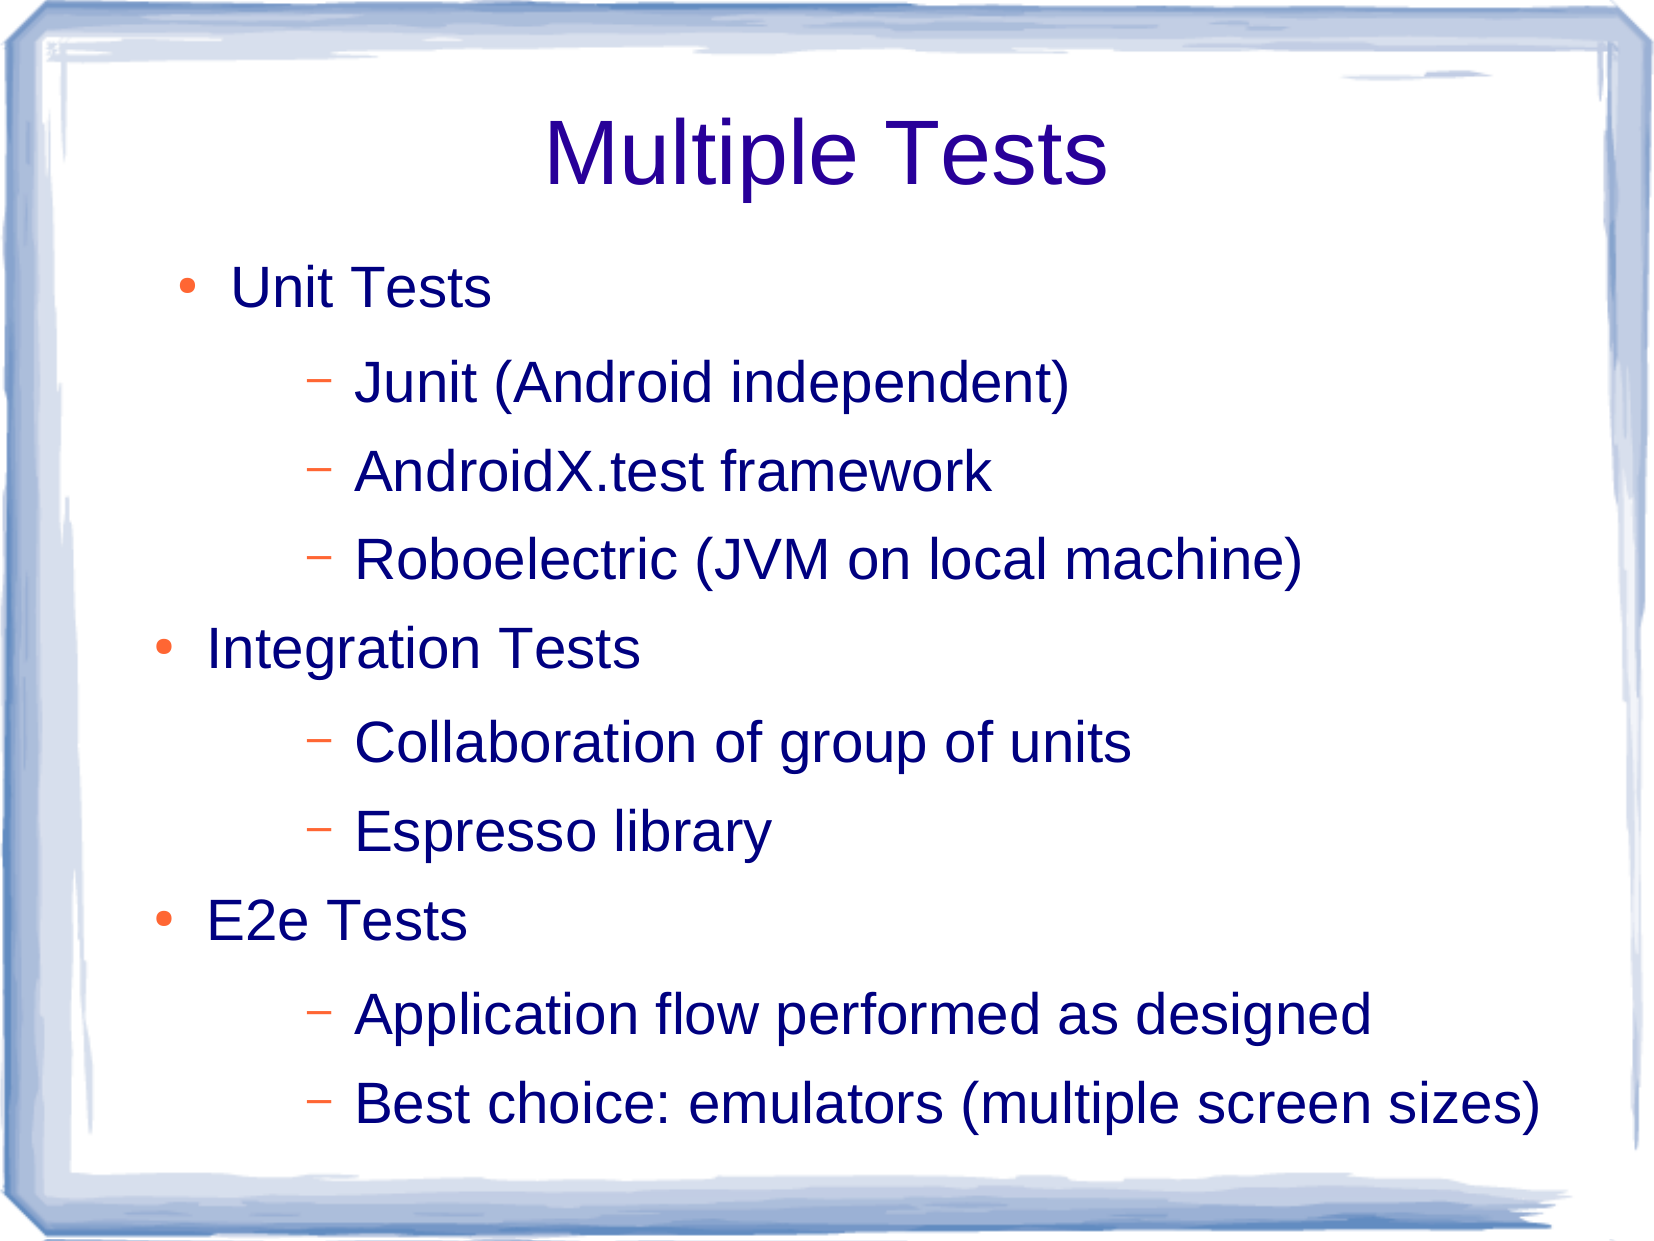

# Multiple Tests
Unit Tests
Junit (Android independent)
AndroidX.test framework
Roboelectric (JVM on local machine)
Integration Tests
Collaboration of group of units
Espresso library
E2e Tests
Application flow performed as designed
Best choice: emulators (multiple screen sizes)